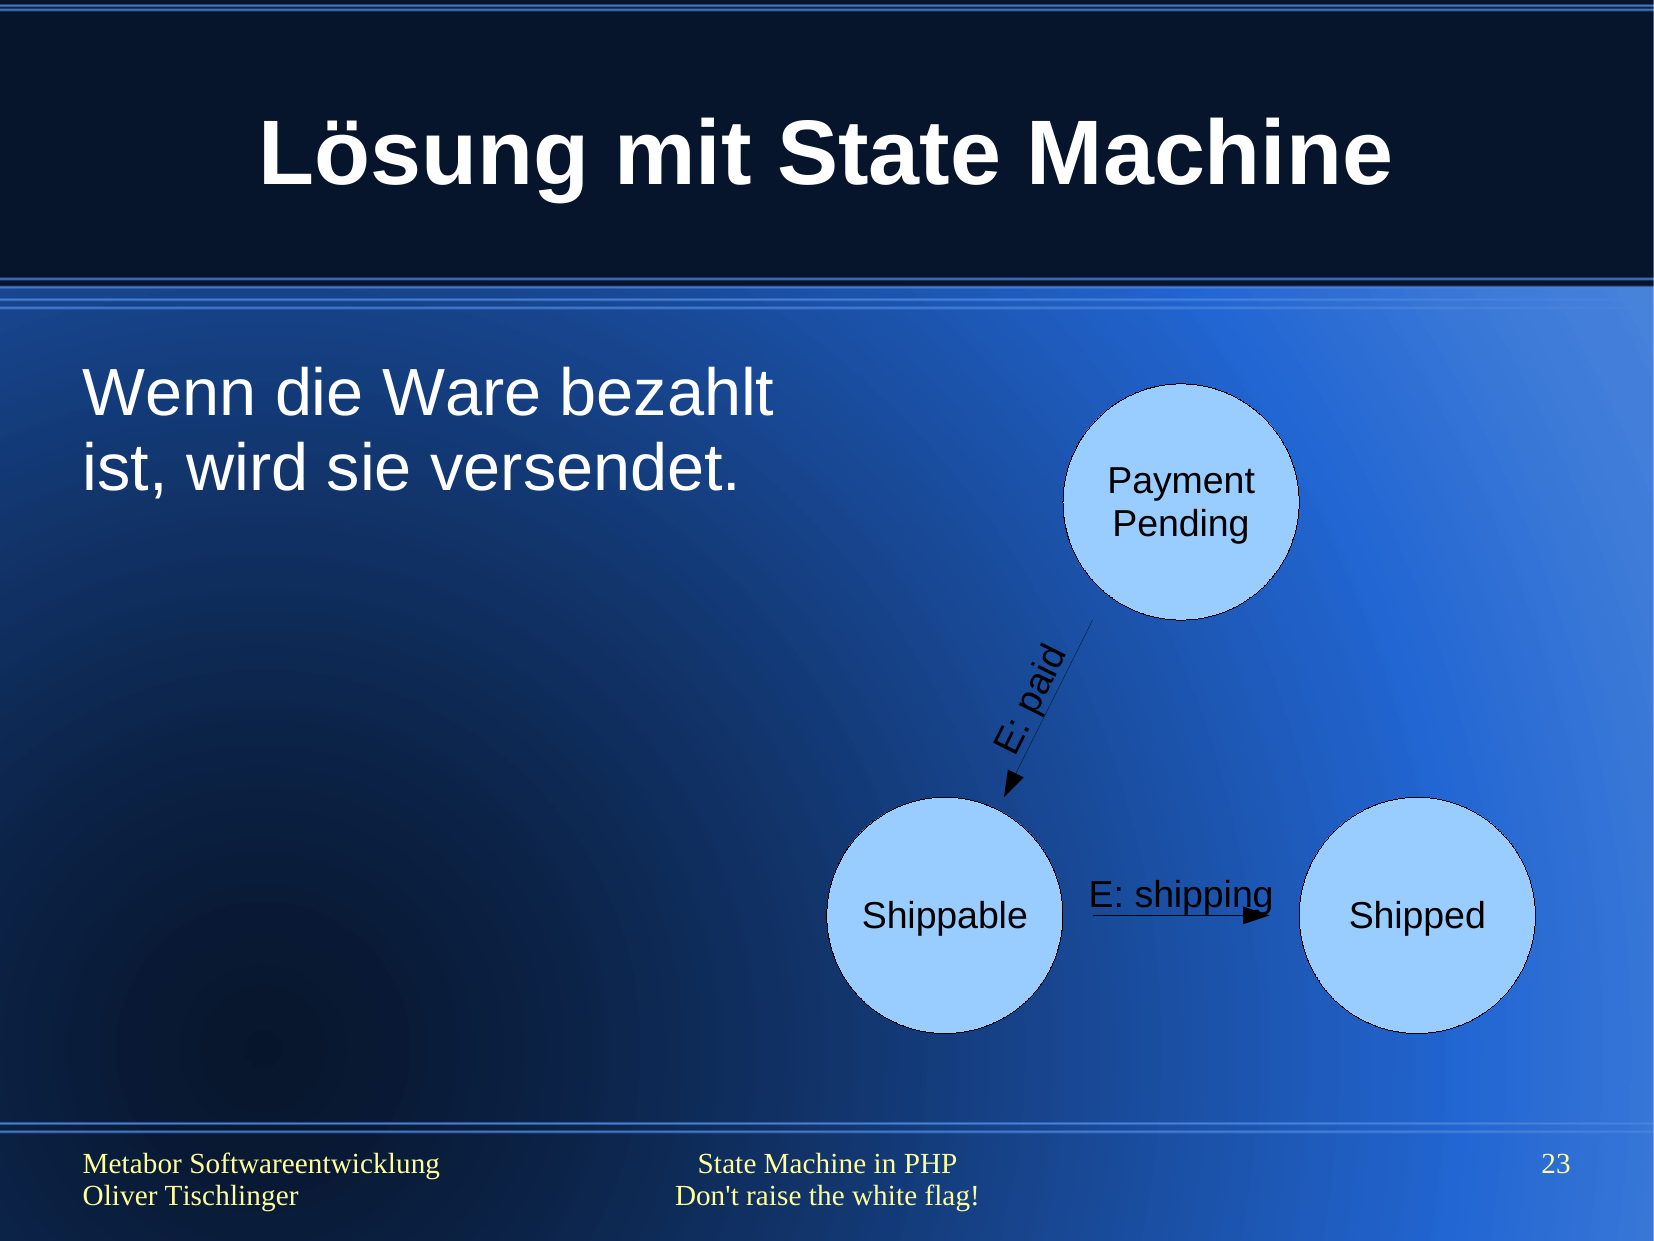

# Lösung mit State Machine
Wenn die Ware bezahlt ist, wird sie versendet.
Payment
Pending
E: paid
Shippable
Shipped
E: shipping
23